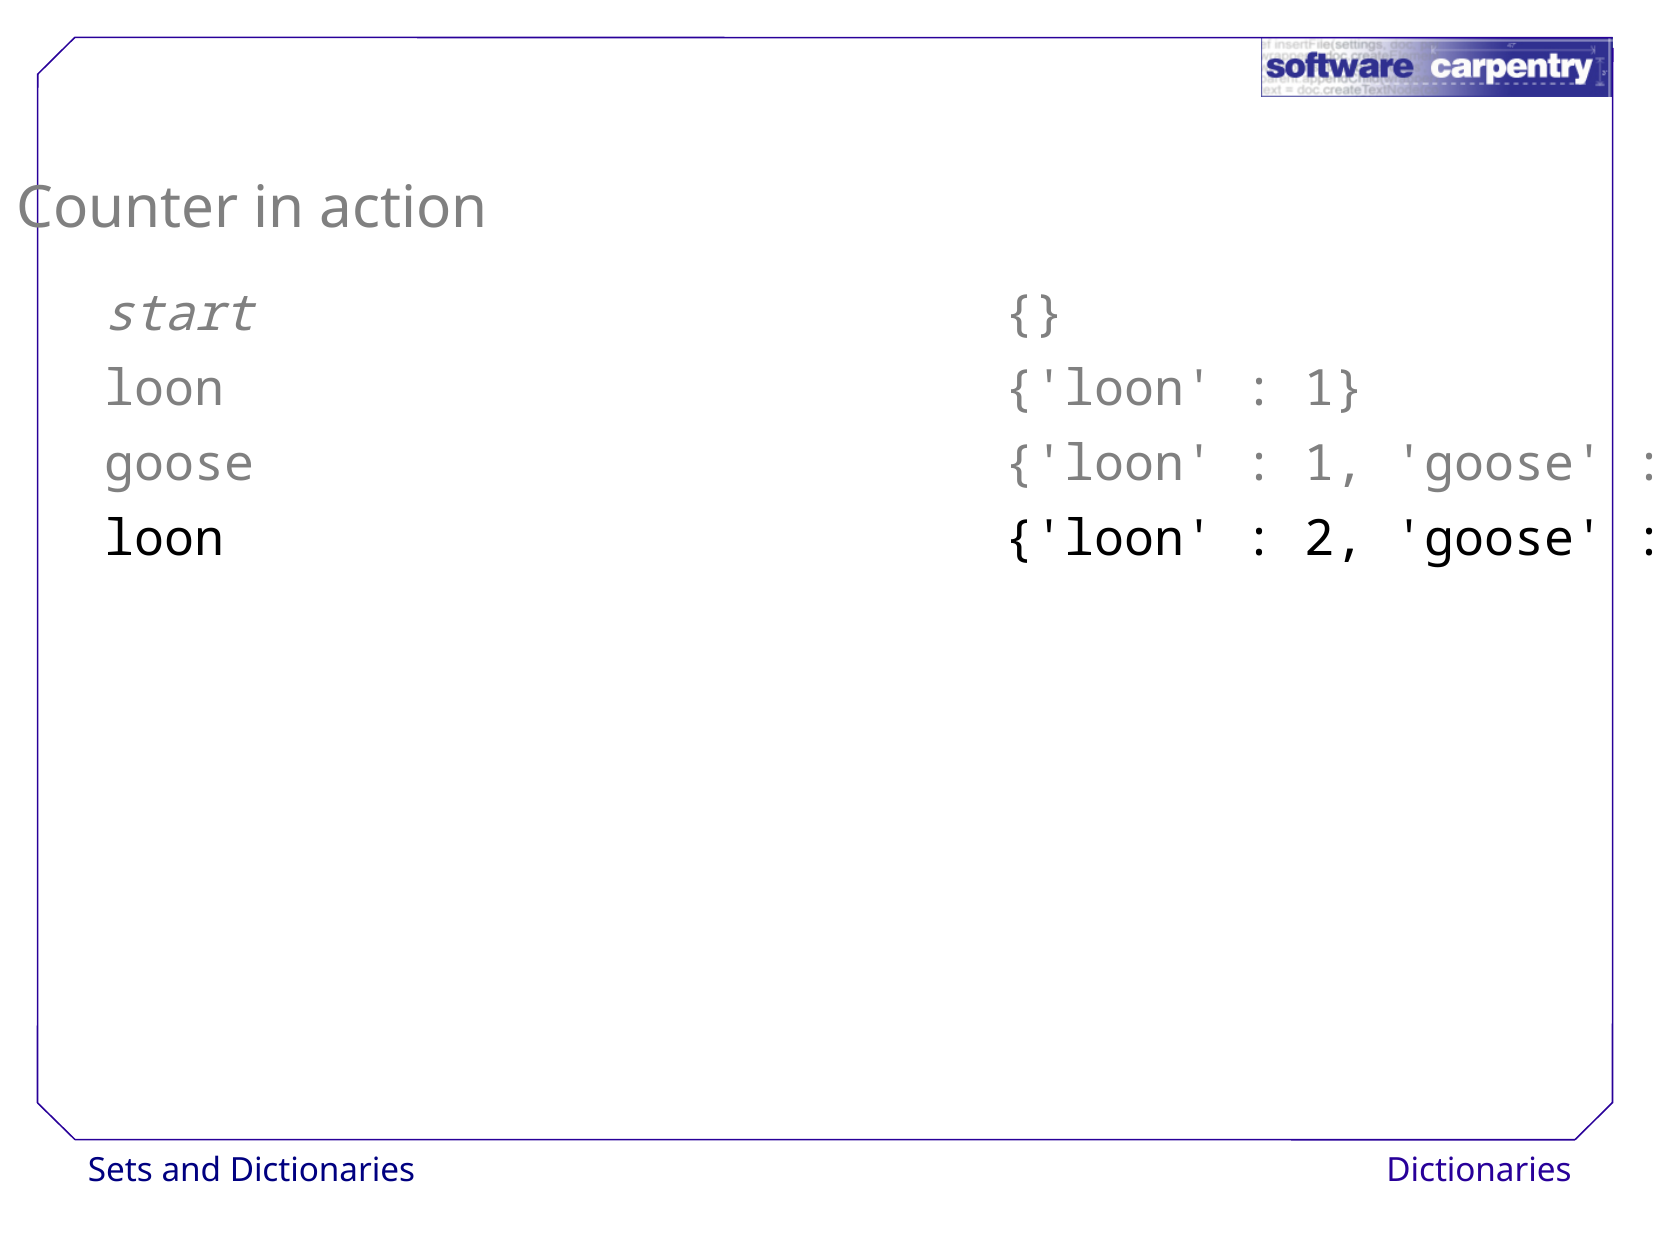

Counter in action
start {}
loon {'loon' : 1}
goose {'loon' : 1, 'goose' : 1}
loon {'loon' : 2, 'goose' : 1}